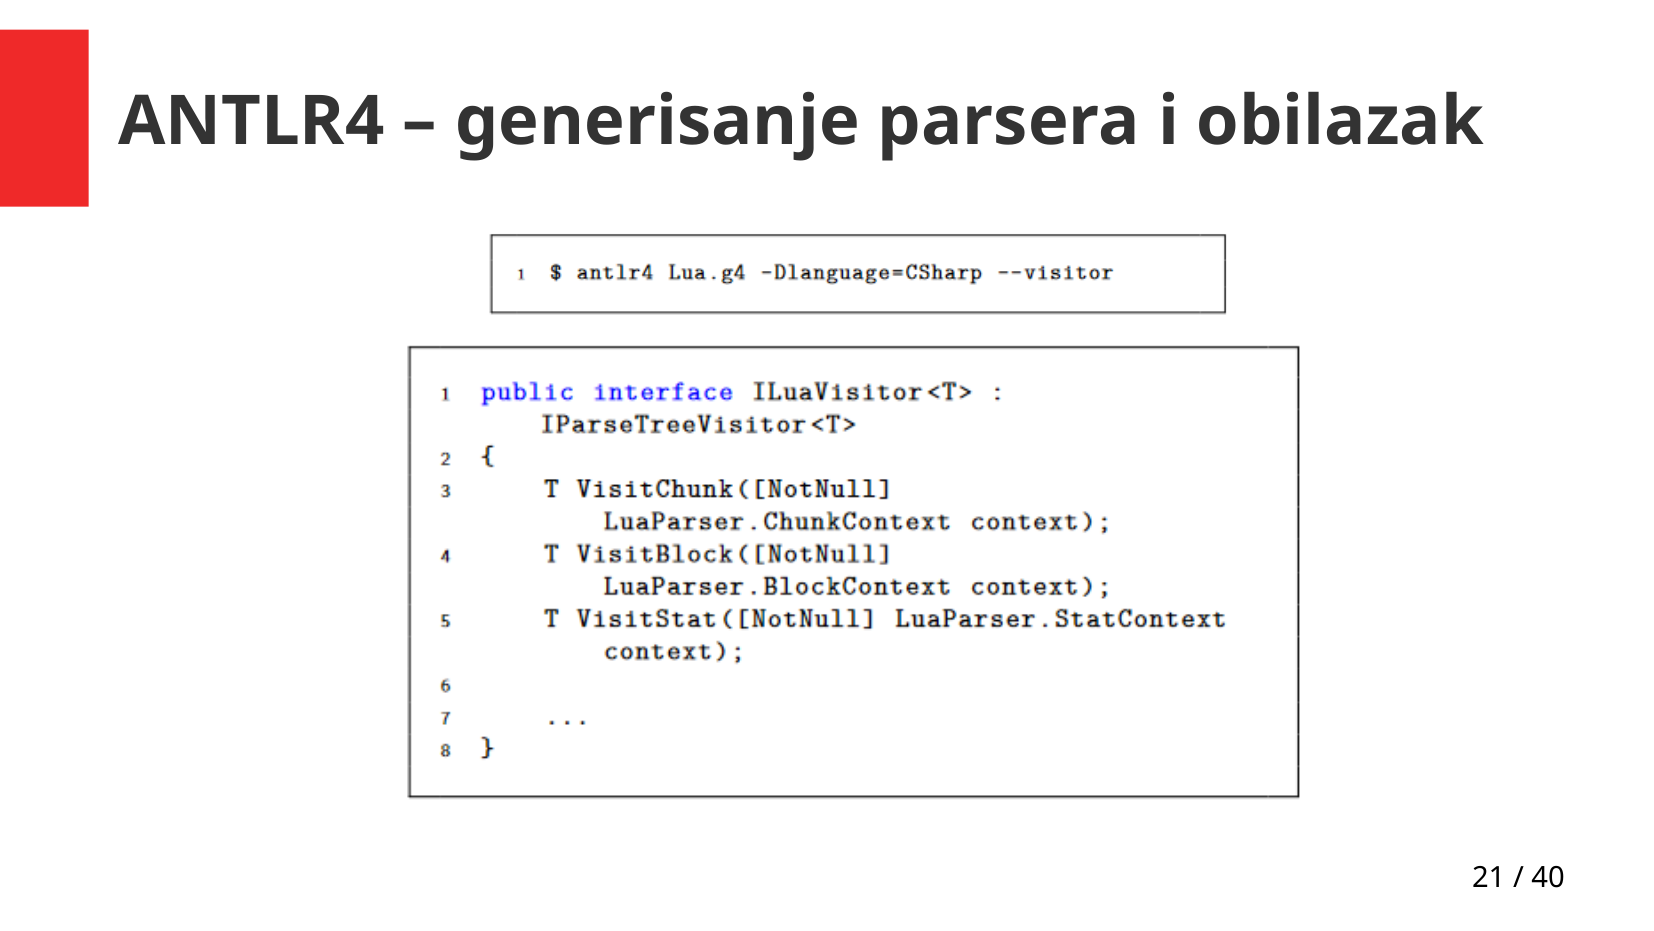

# ANTLR4 – generisanje parsera i obilazak
21